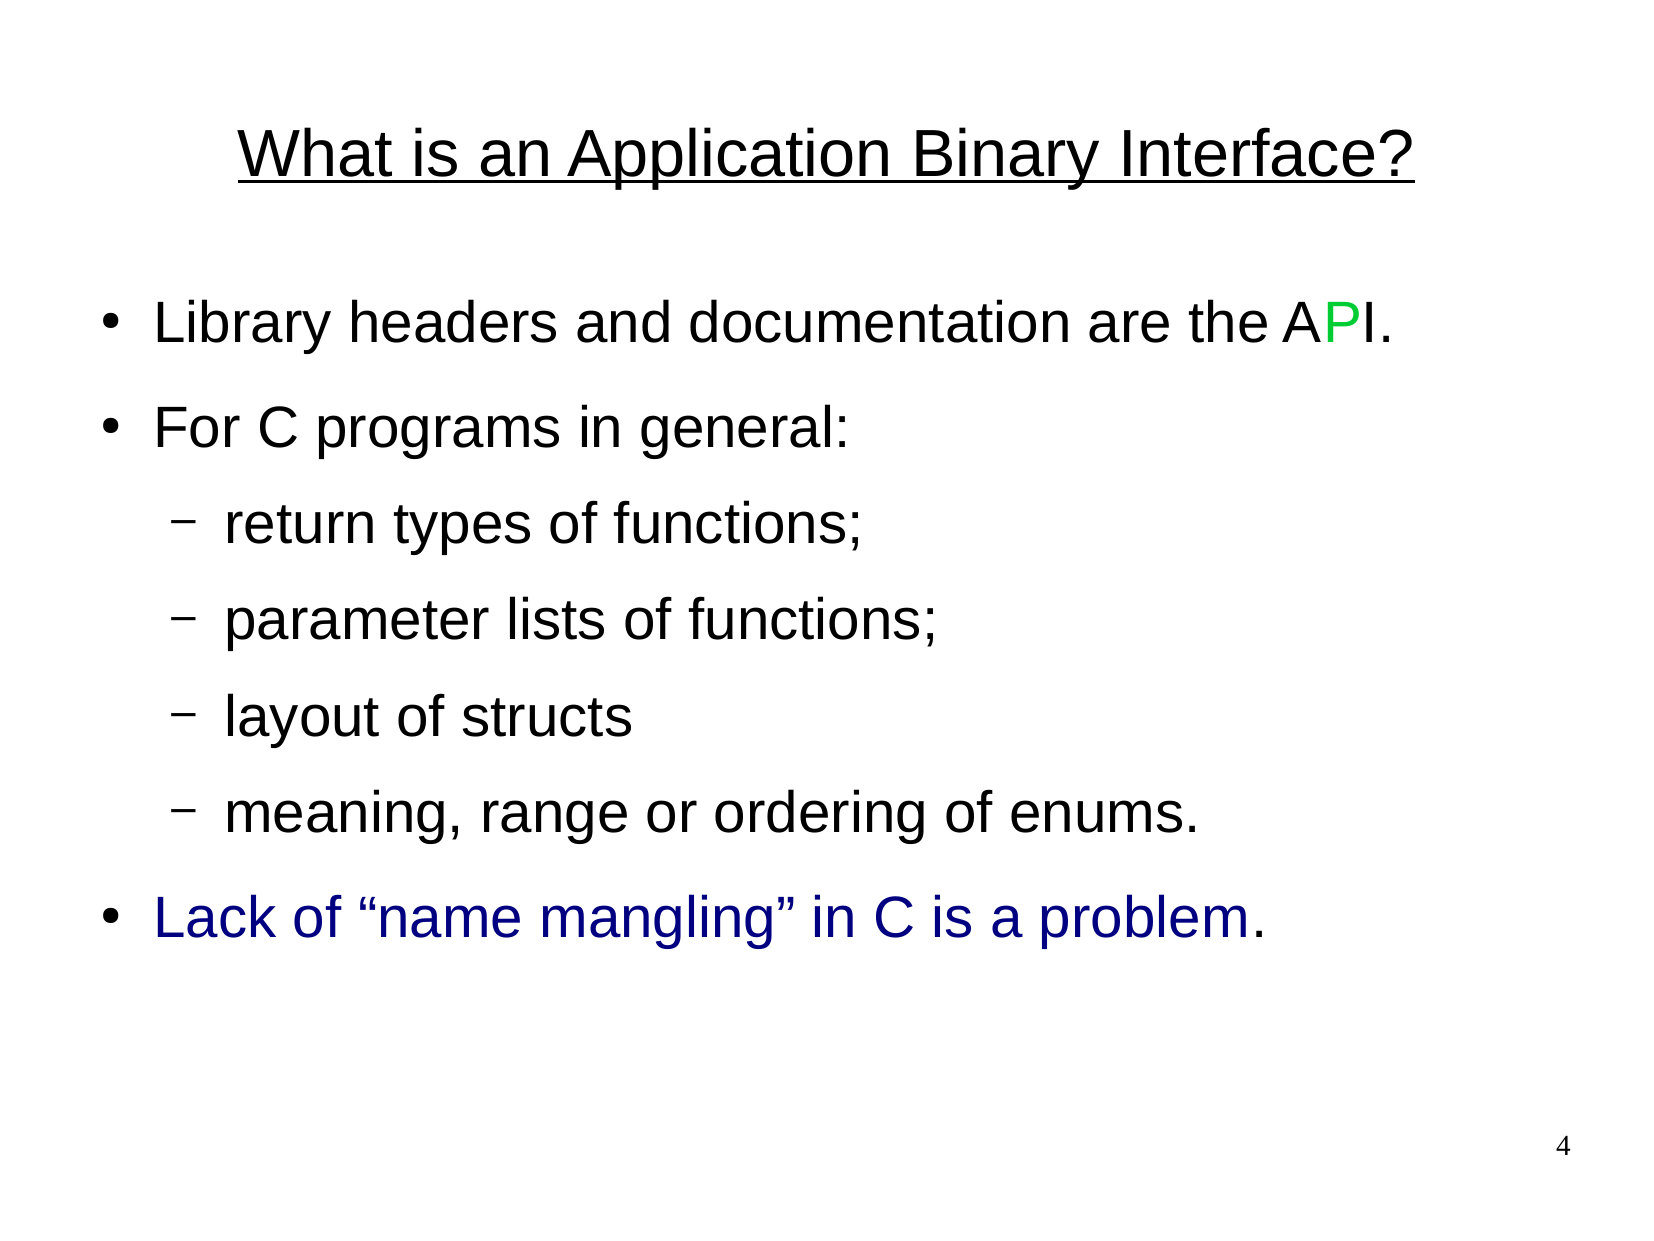

# What is an Application Binary Interface?
Library headers and documentation are the API.
For C programs in general:
return types of functions;
parameter lists of functions;
layout of structs
meaning, range or ordering of enums.
Lack of “name mangling” in C is a problem.
4